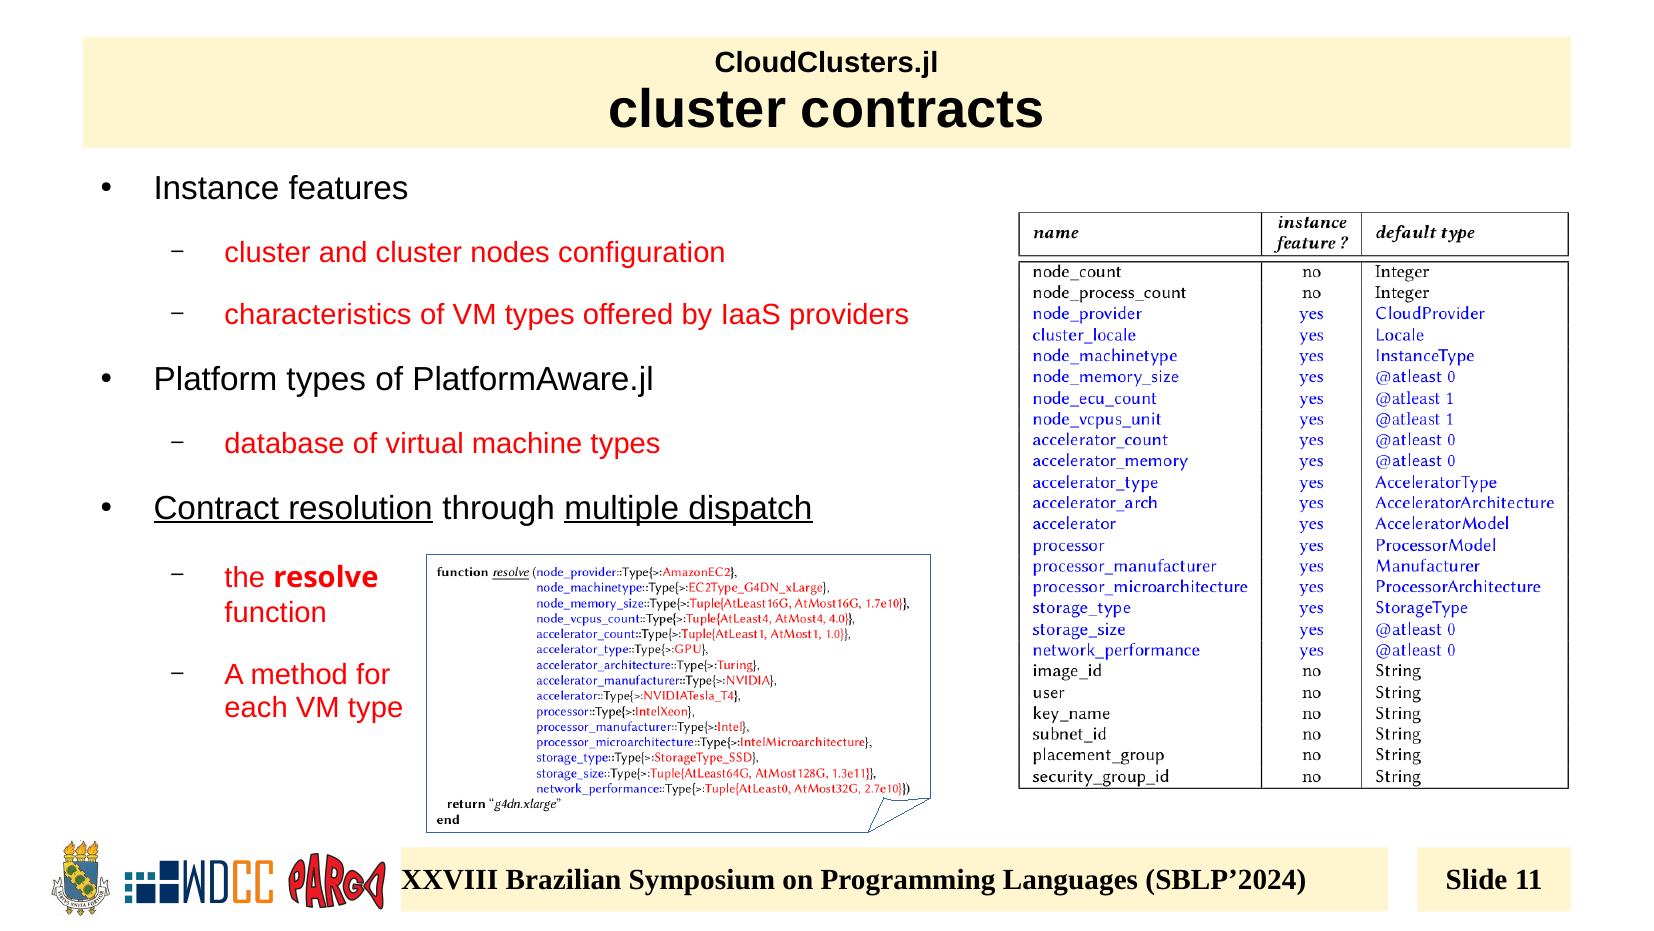

# CloudClusters.jl cluster contracts
Instance features
cluster and cluster nodes configuration
characteristics of VM types offered by IaaS providers
Platform types of PlatformAware.jl
database of virtual machine types
Contract resolution through multiple dispatch
the resolve
function
A method for
each VM type
Computação de Alto Desempenho - ParGO - MDCC/UFC
11